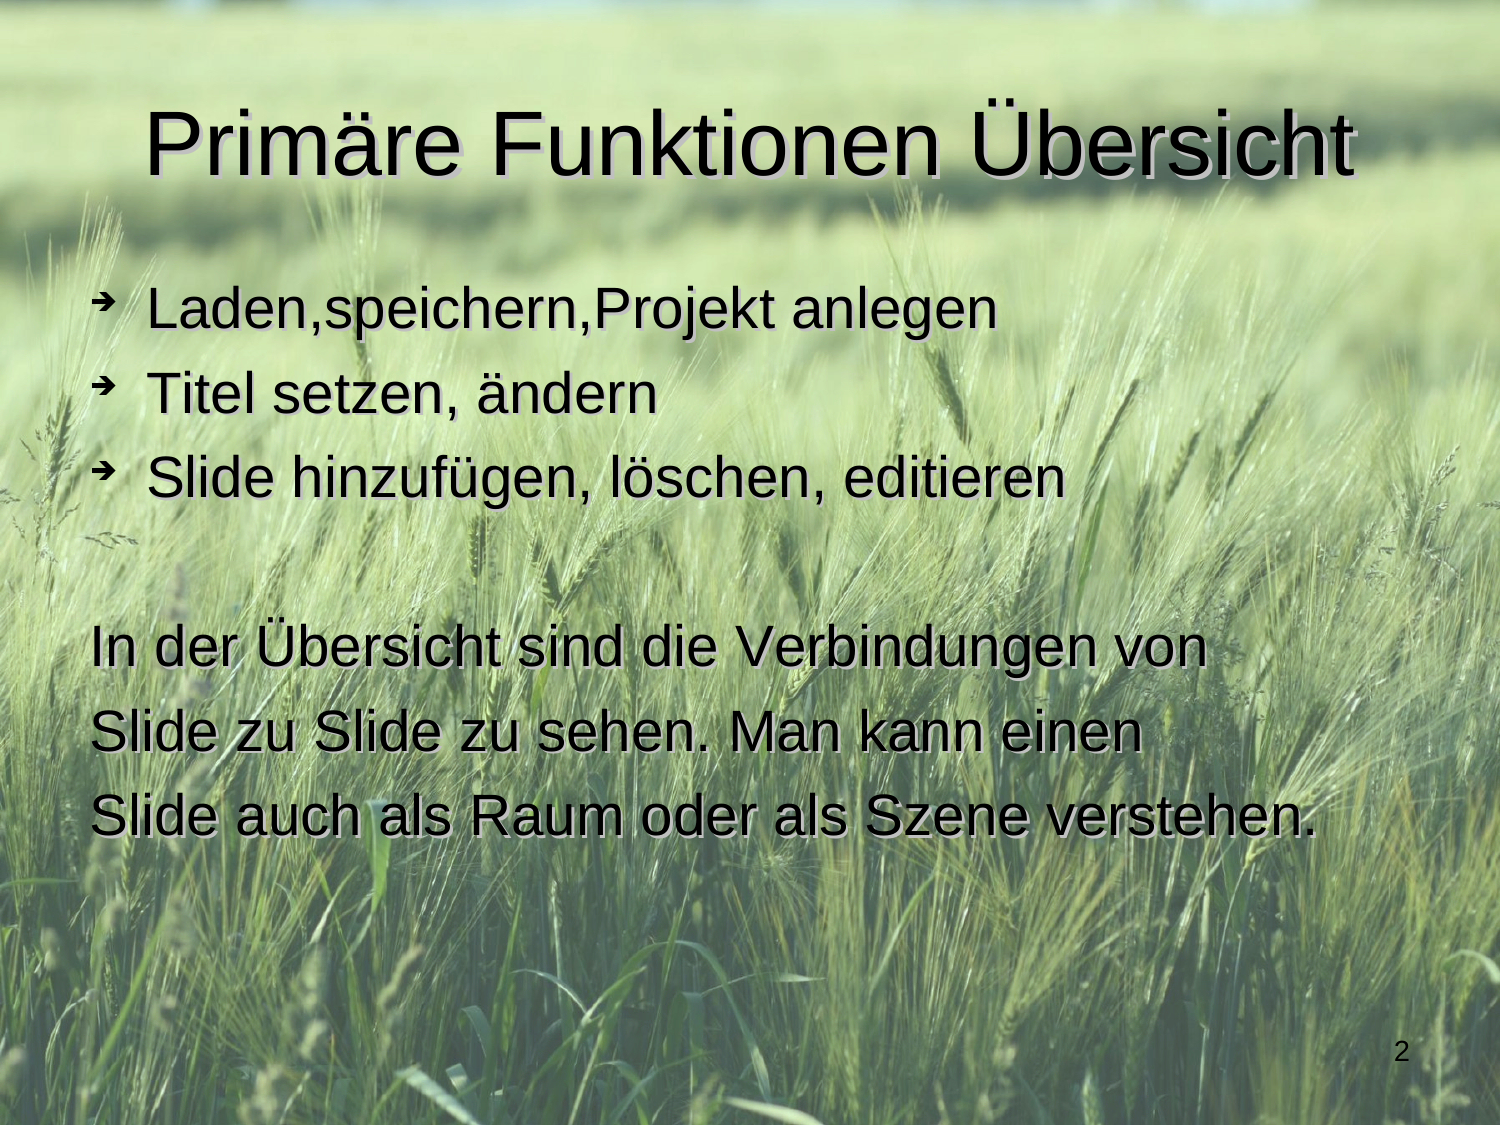

# Primäre Funktionen Übersicht
Laden,speichern,Projekt anlegen
Titel setzen, ändern
Slide hinzufügen, löschen, editieren
In der Übersicht sind die Verbindungen von
Slide zu Slide zu sehen. Man kann einen
Slide auch als Raum oder als Szene verstehen.
2